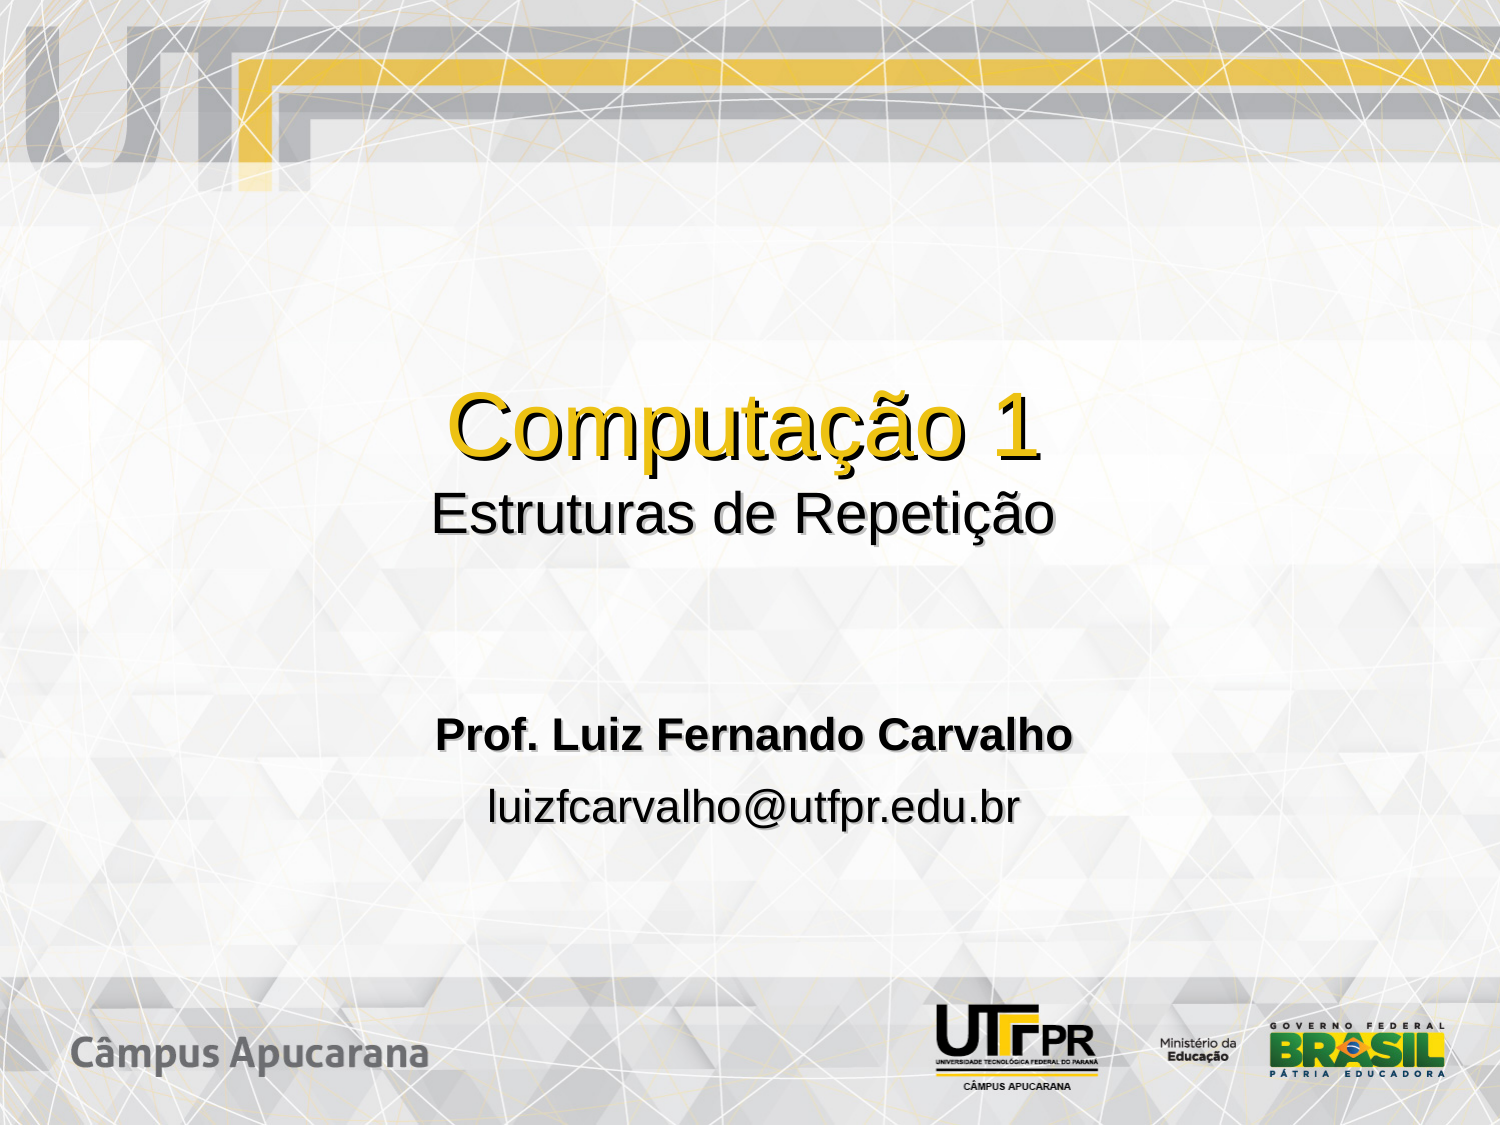

# Computação 1 Estruturas de Repetição
Prof. Luiz Fernando Carvalho
luizfcarvalho@utfpr.edu.br